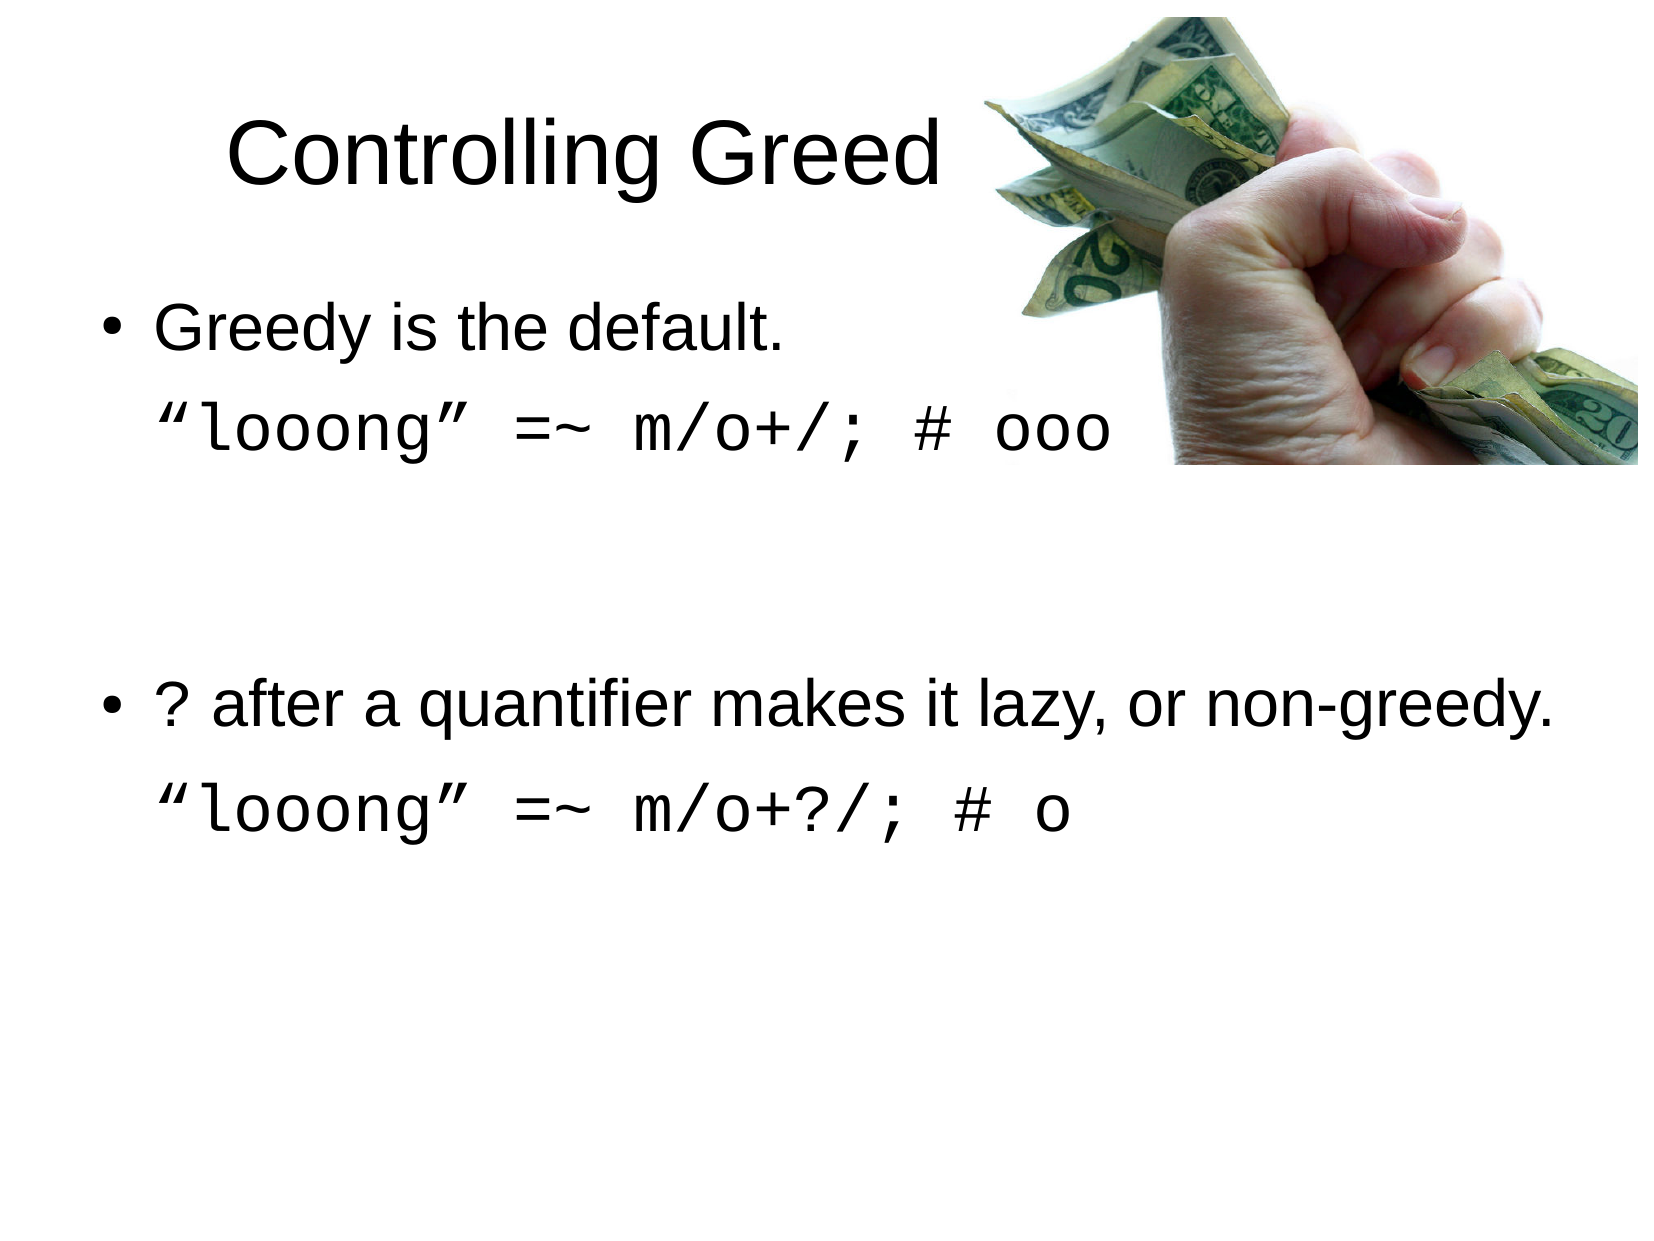

# Controlling Greed
Greedy is the default.
“looong” =~ m/o+/; # ooo
? after a quantifier makes it lazy, or non-greedy.
“looong” =~ m/o+?/; # o